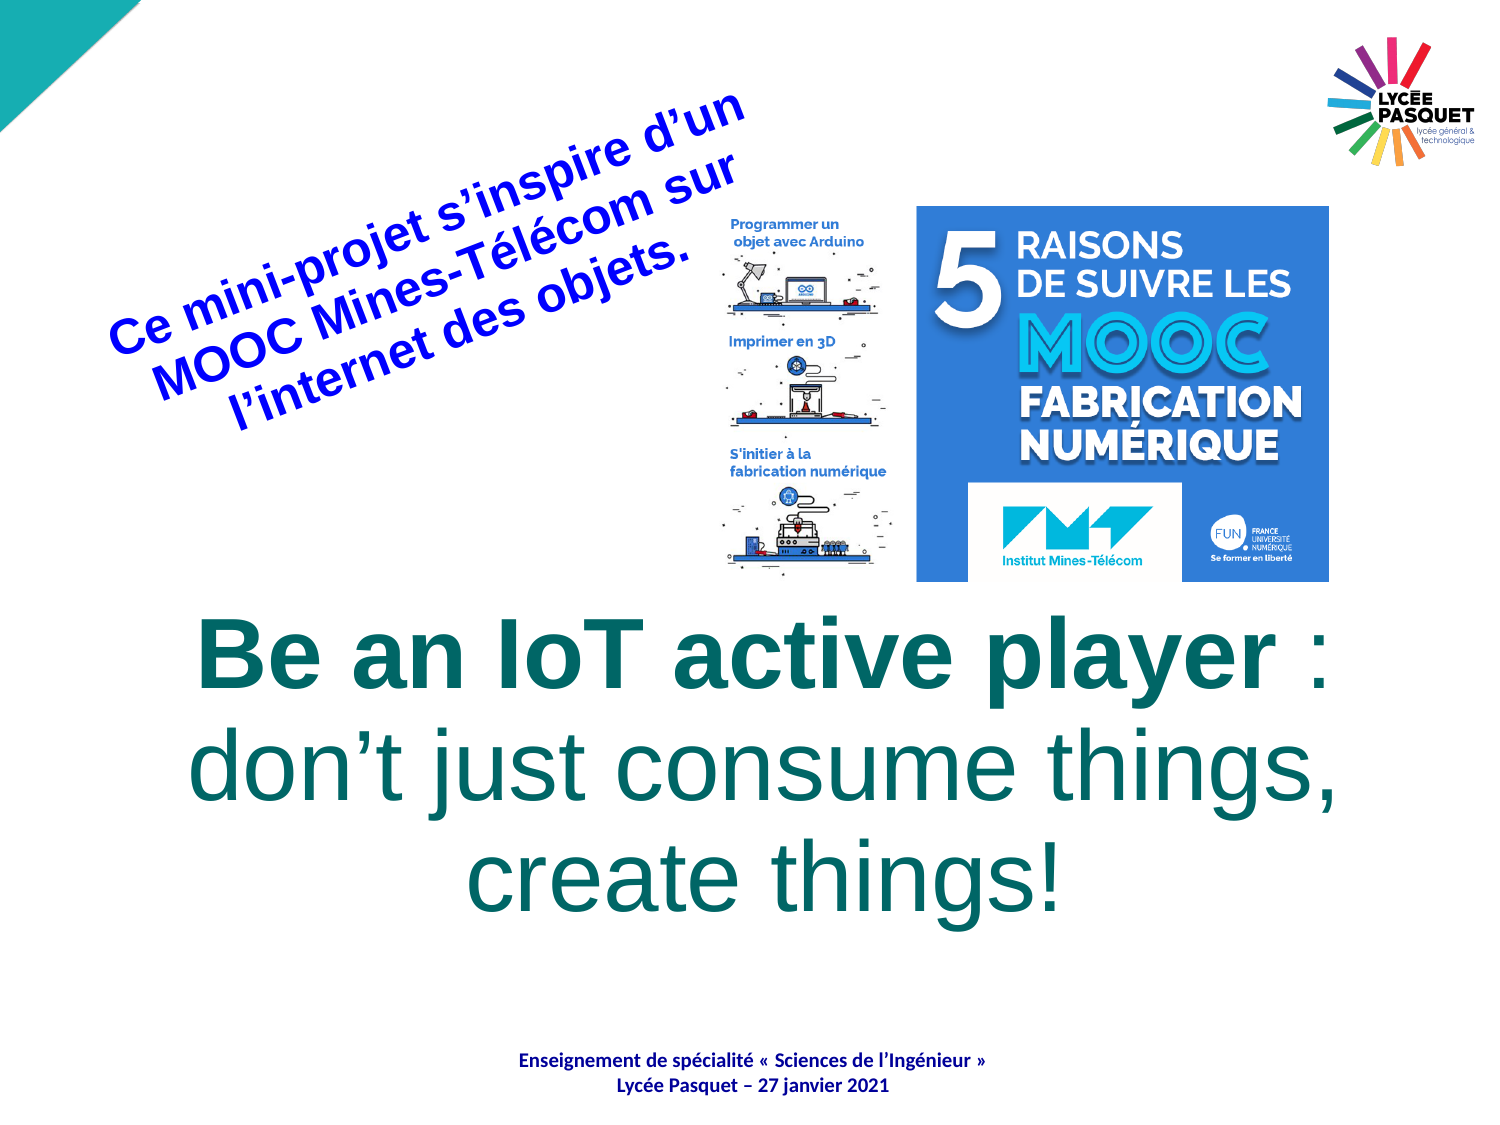

Ce mini-projet s’inspire d’un MOOC Mines-Télécom sur l’internet des objets.
Be an IoT active player :
don’t just consume things,
create things!